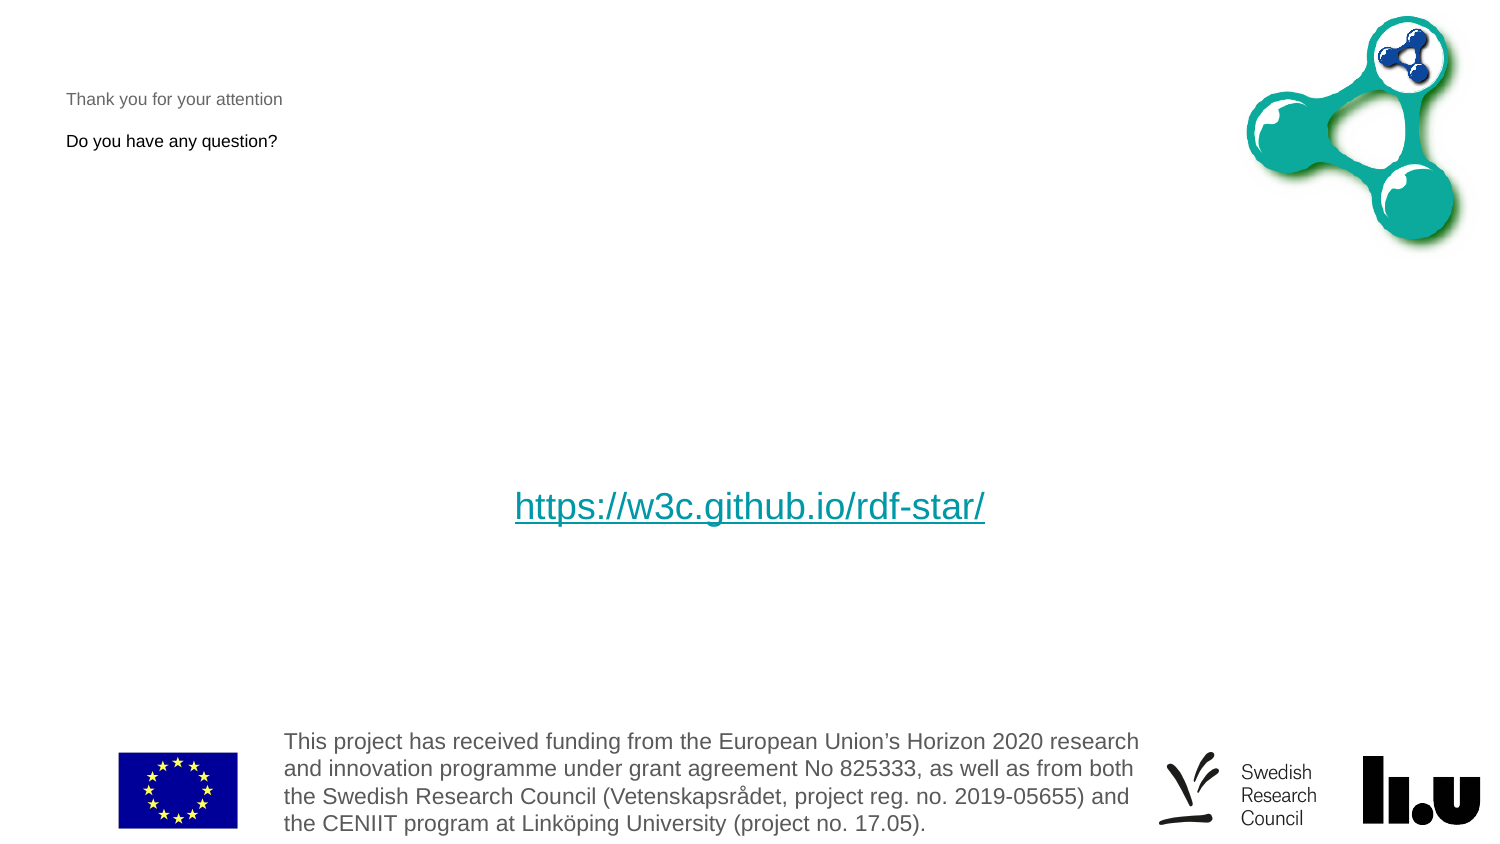

# Thank you for your attention Do you have any question?
https://w3c.github.io/rdf-star/
This project has received funding from the European Union’s Horizon 2020 research
and innovation programme under grant agreement No 825333, as well as from both
the Swedish Research Council (Vetenskapsrådet, project reg. no. 2019-05655) and
the CENIIT program at Linköping University (project no. 17.05).